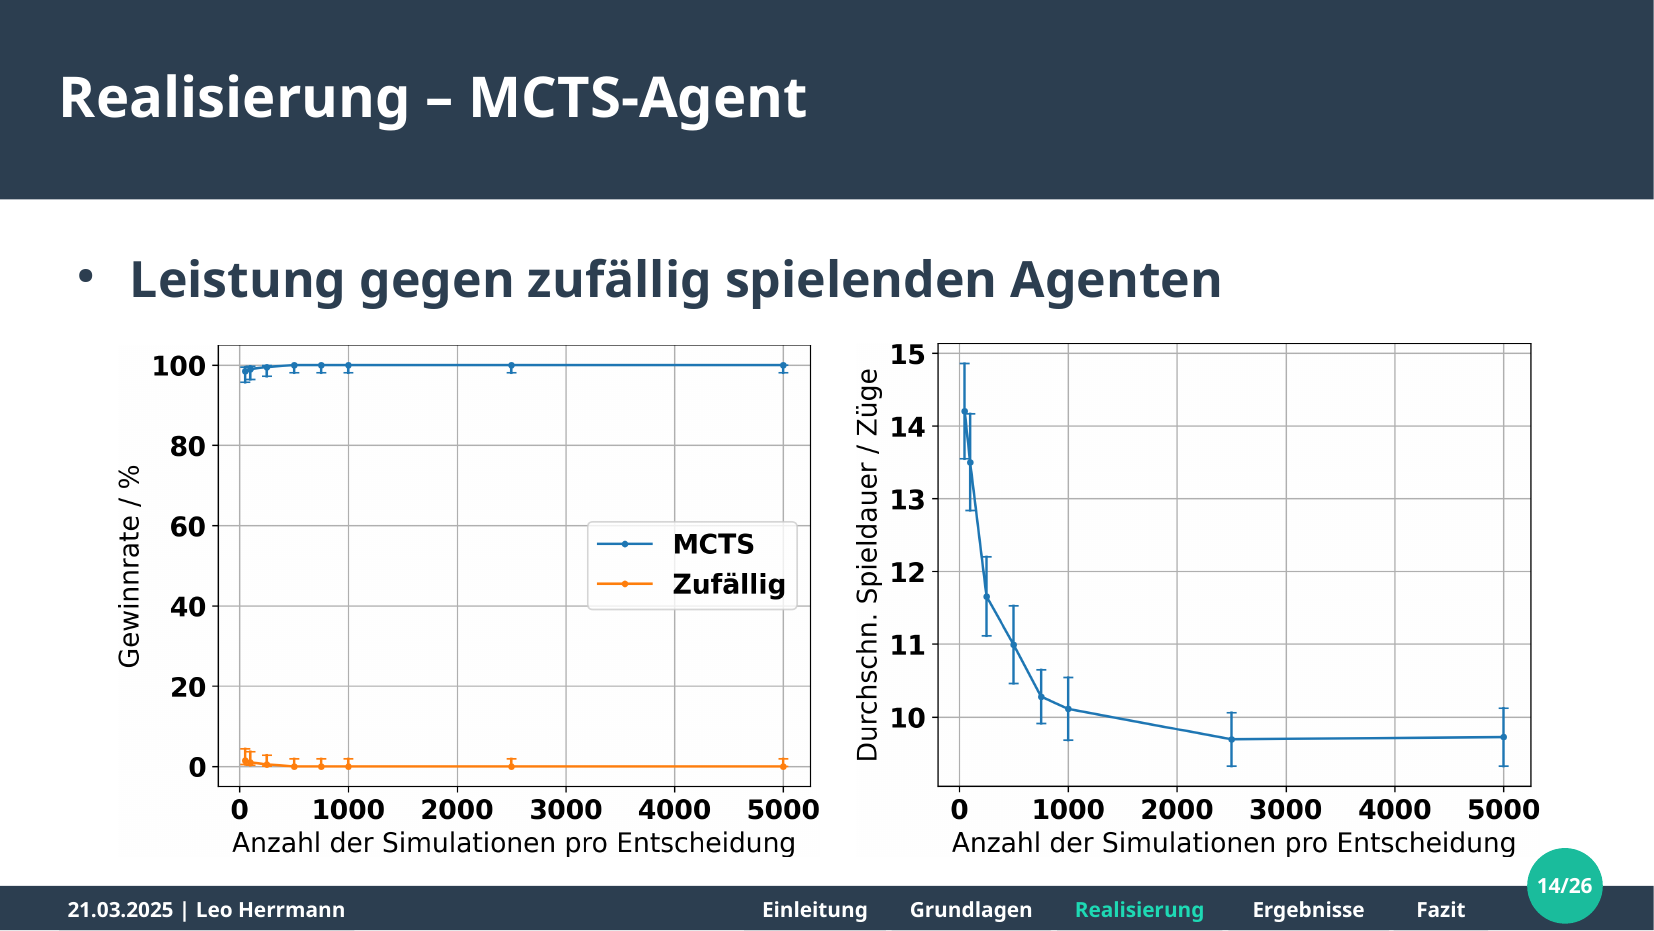

# Realisierung – MCTS-Agent
Leistung gegen zufällig spielenden Agenten
Einleitung
Grundlagen
Realisierung
Ergebnisse
Fazit